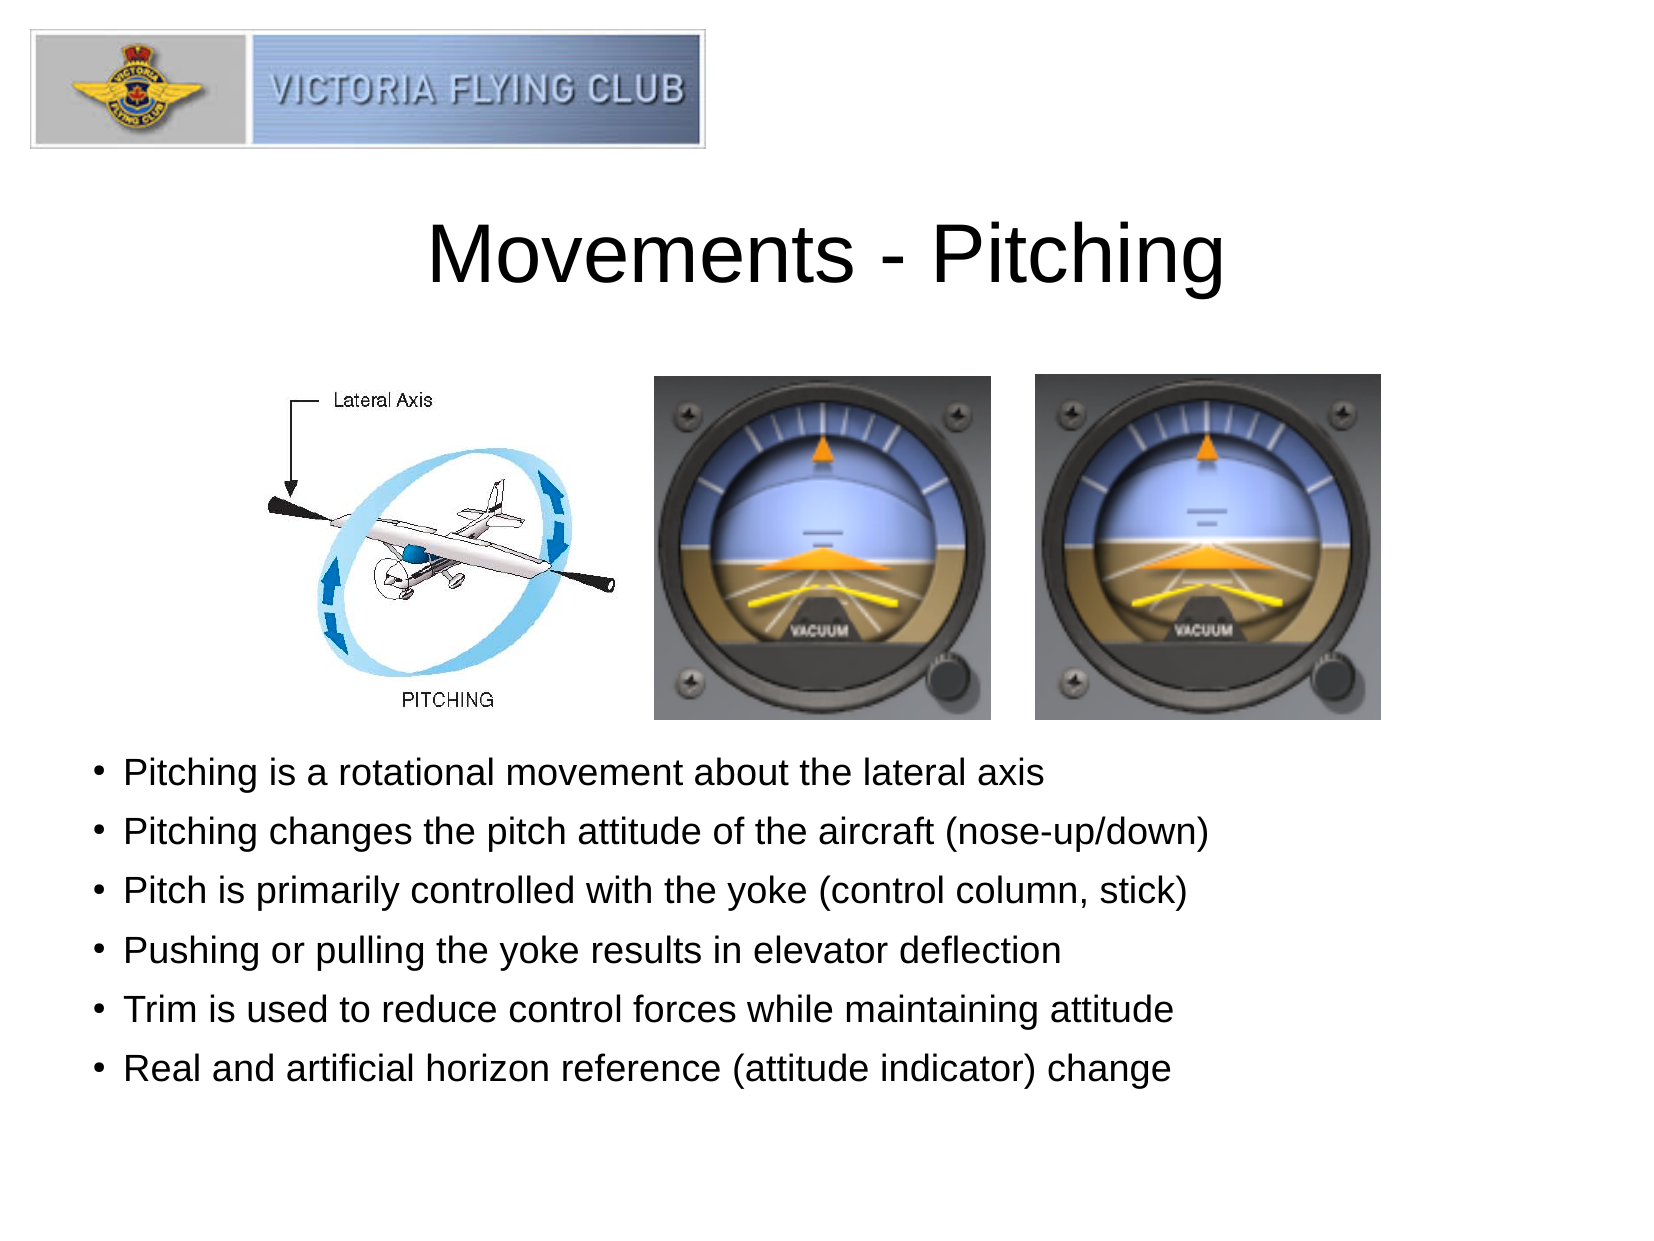

# Movements - Pitching
Pitching is a rotational movement about the lateral axis
Pitching changes the pitch attitude of the aircraft (nose-up/down)
Pitch is primarily controlled with the yoke (control column, stick)
Pushing or pulling the yoke results in elevator deflection
Trim is used to reduce control forces while maintaining attitude
Real and artificial horizon reference (attitude indicator) change